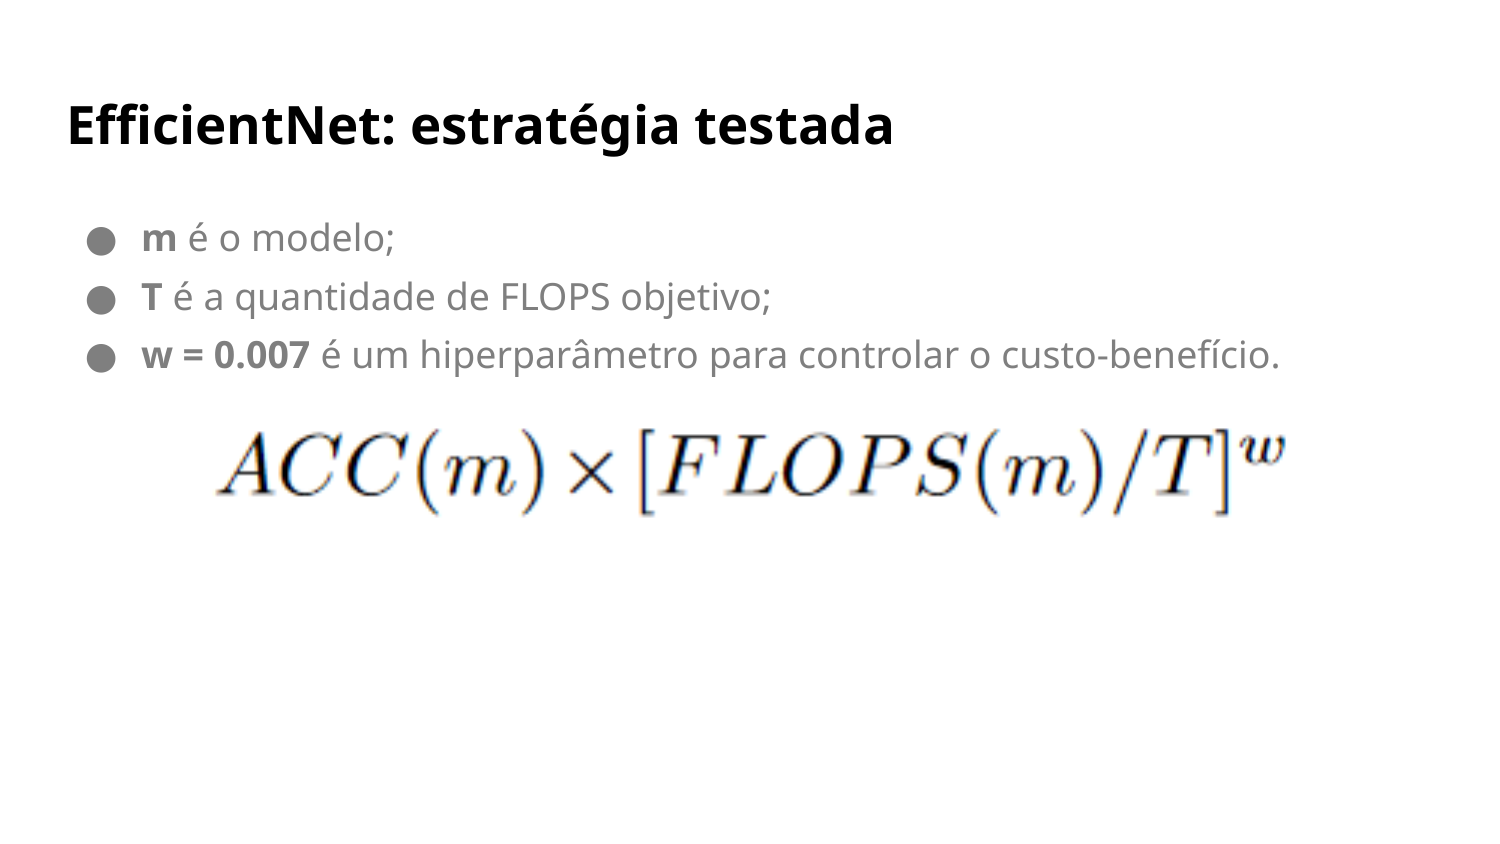

# EfficientNet: estratégia testada
m é o modelo;
T é a quantidade de FLOPS objetivo;
w = 0.007 é um hiperparâmetro para controlar o custo-benefício.